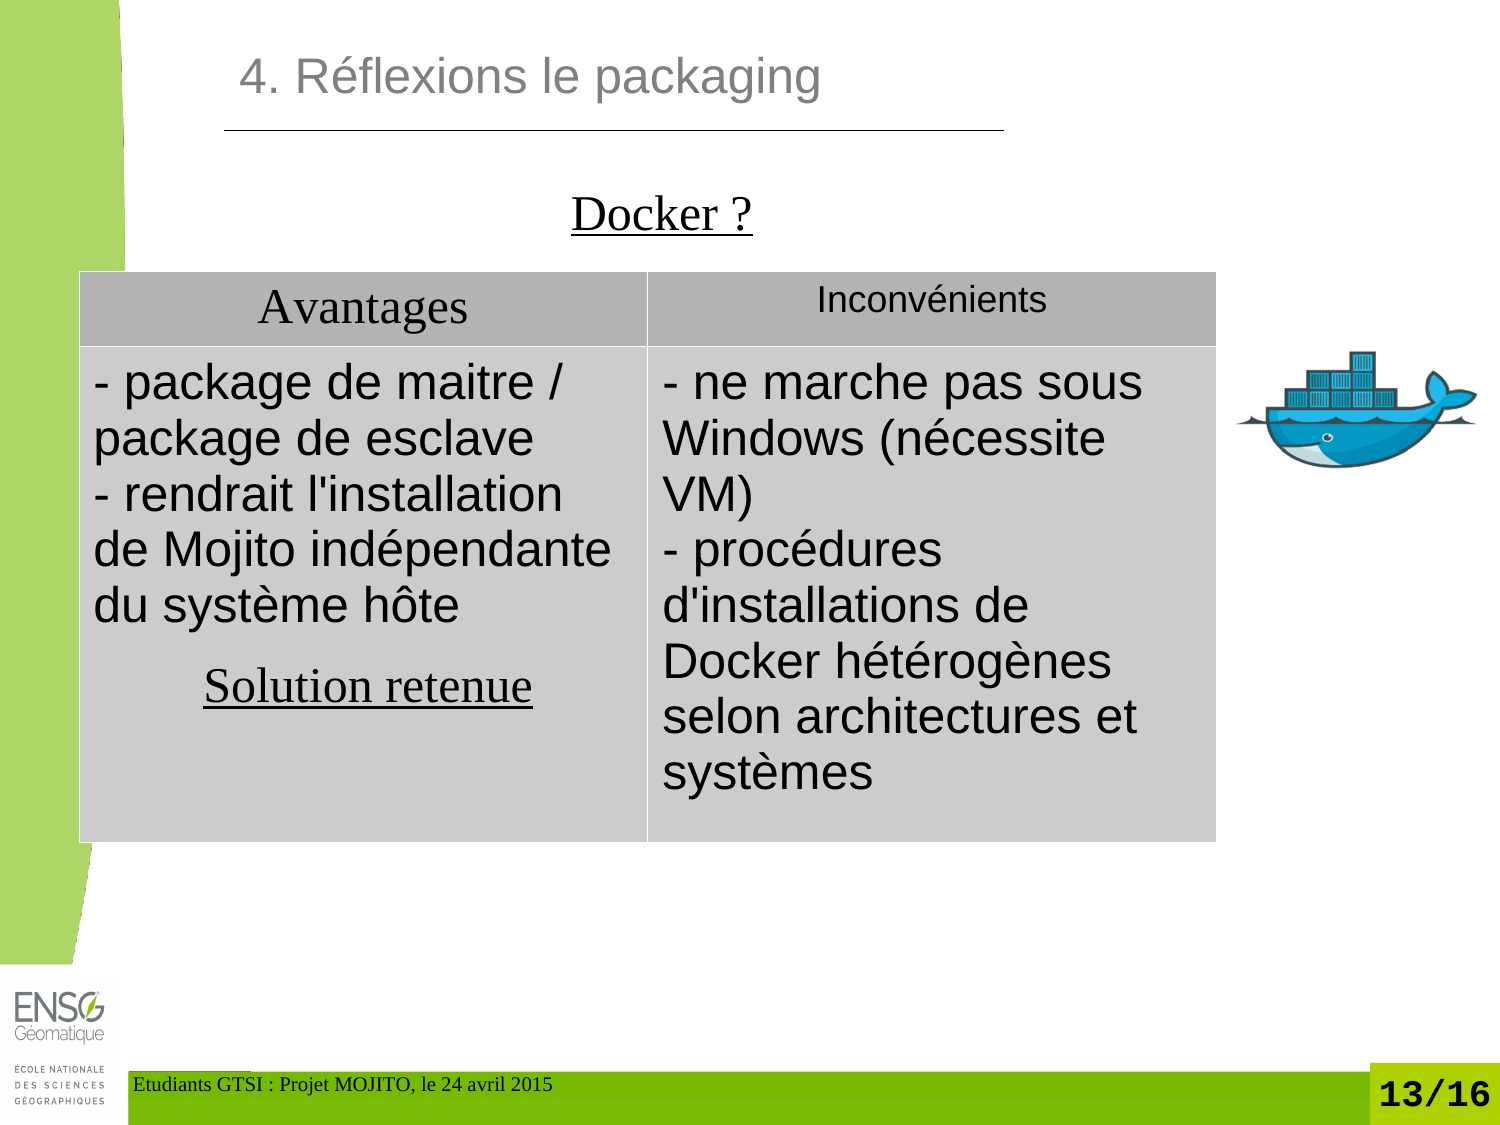

# 4. Réflexions le packaging
Docker ?
| Avantages | Inconvénients |
| --- | --- |
| - package de maitre / package de esclave - rendrait l'installation de Mojito indépendante du système hôte | - ne marche pas sous Windows (nécessite VM) - procédures d'installations de Docker hétérogènes selon architectures et systèmes |
Solution retenue